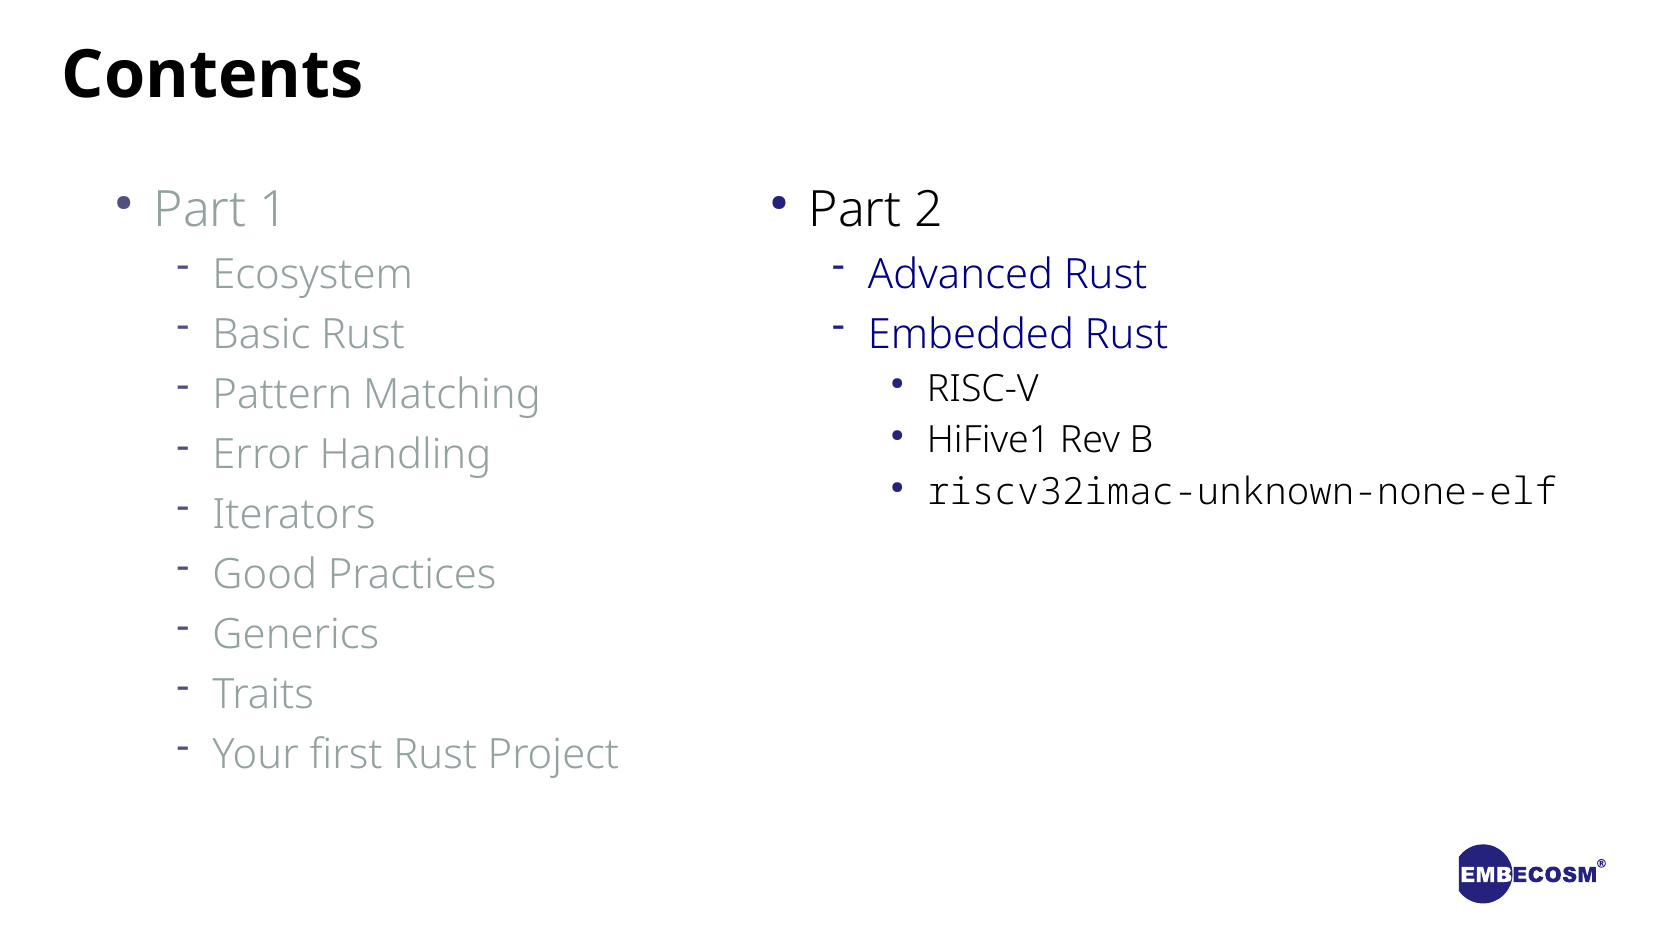

# Contents
Part 1
Ecosystem
Basic Rust
Pattern Matching
Error Handling
Iterators
Good Practices
Generics
Traits
Your first Rust Project
Part 2
Advanced Rust
Embedded Rust
RISC-V
HiFive1 Rev B
riscv32imac-unknown-none-elf